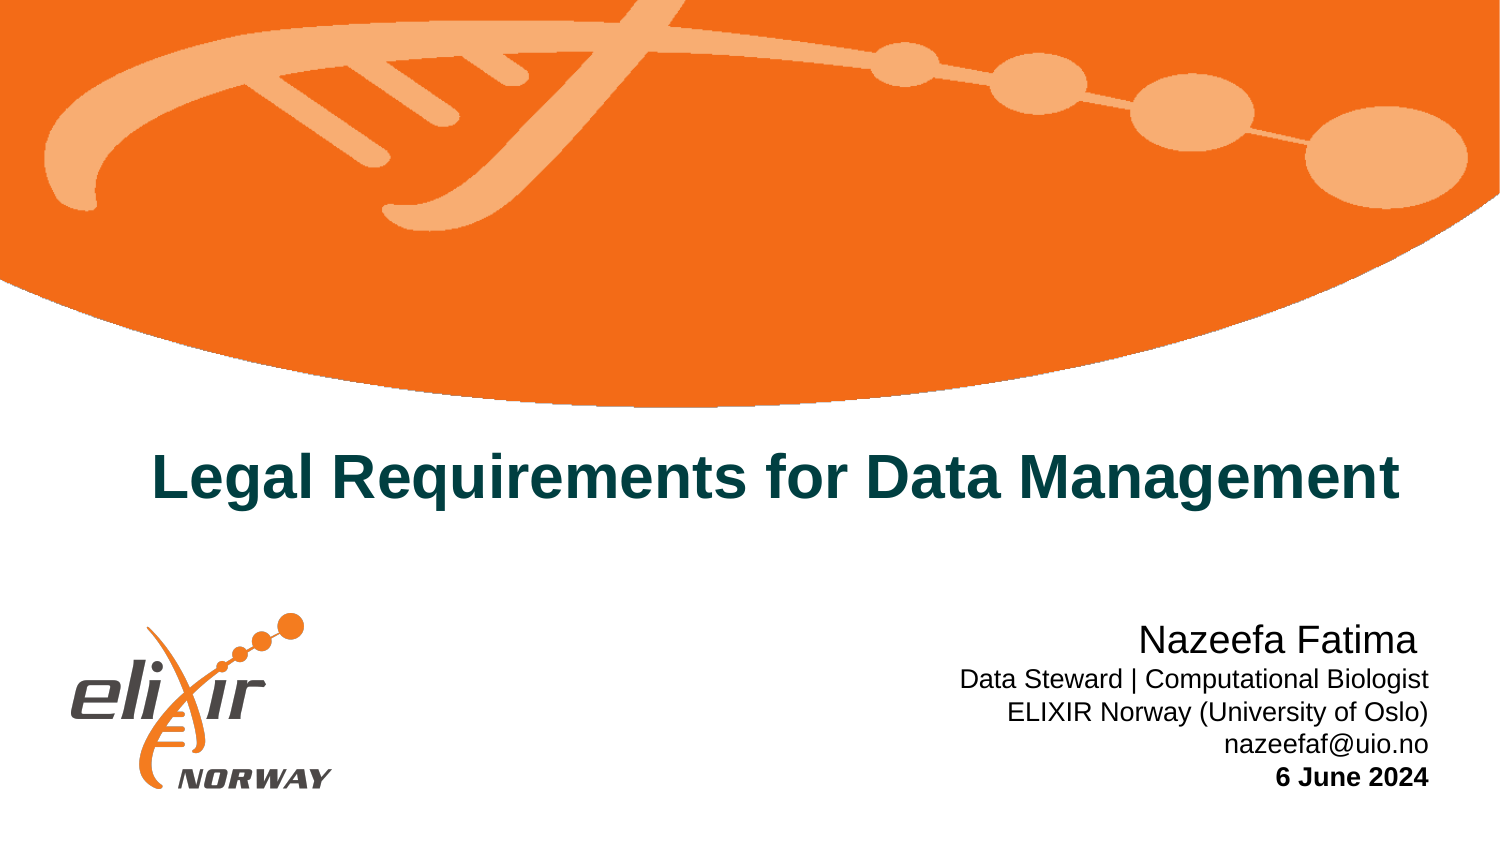

# Legal Requirements for Data Management
Nazeefa Fatima
Data Steward | Computational Biologist
ELIXIR Norway (University of Oslo)
nazeefaf@uio.no
6 June 2024